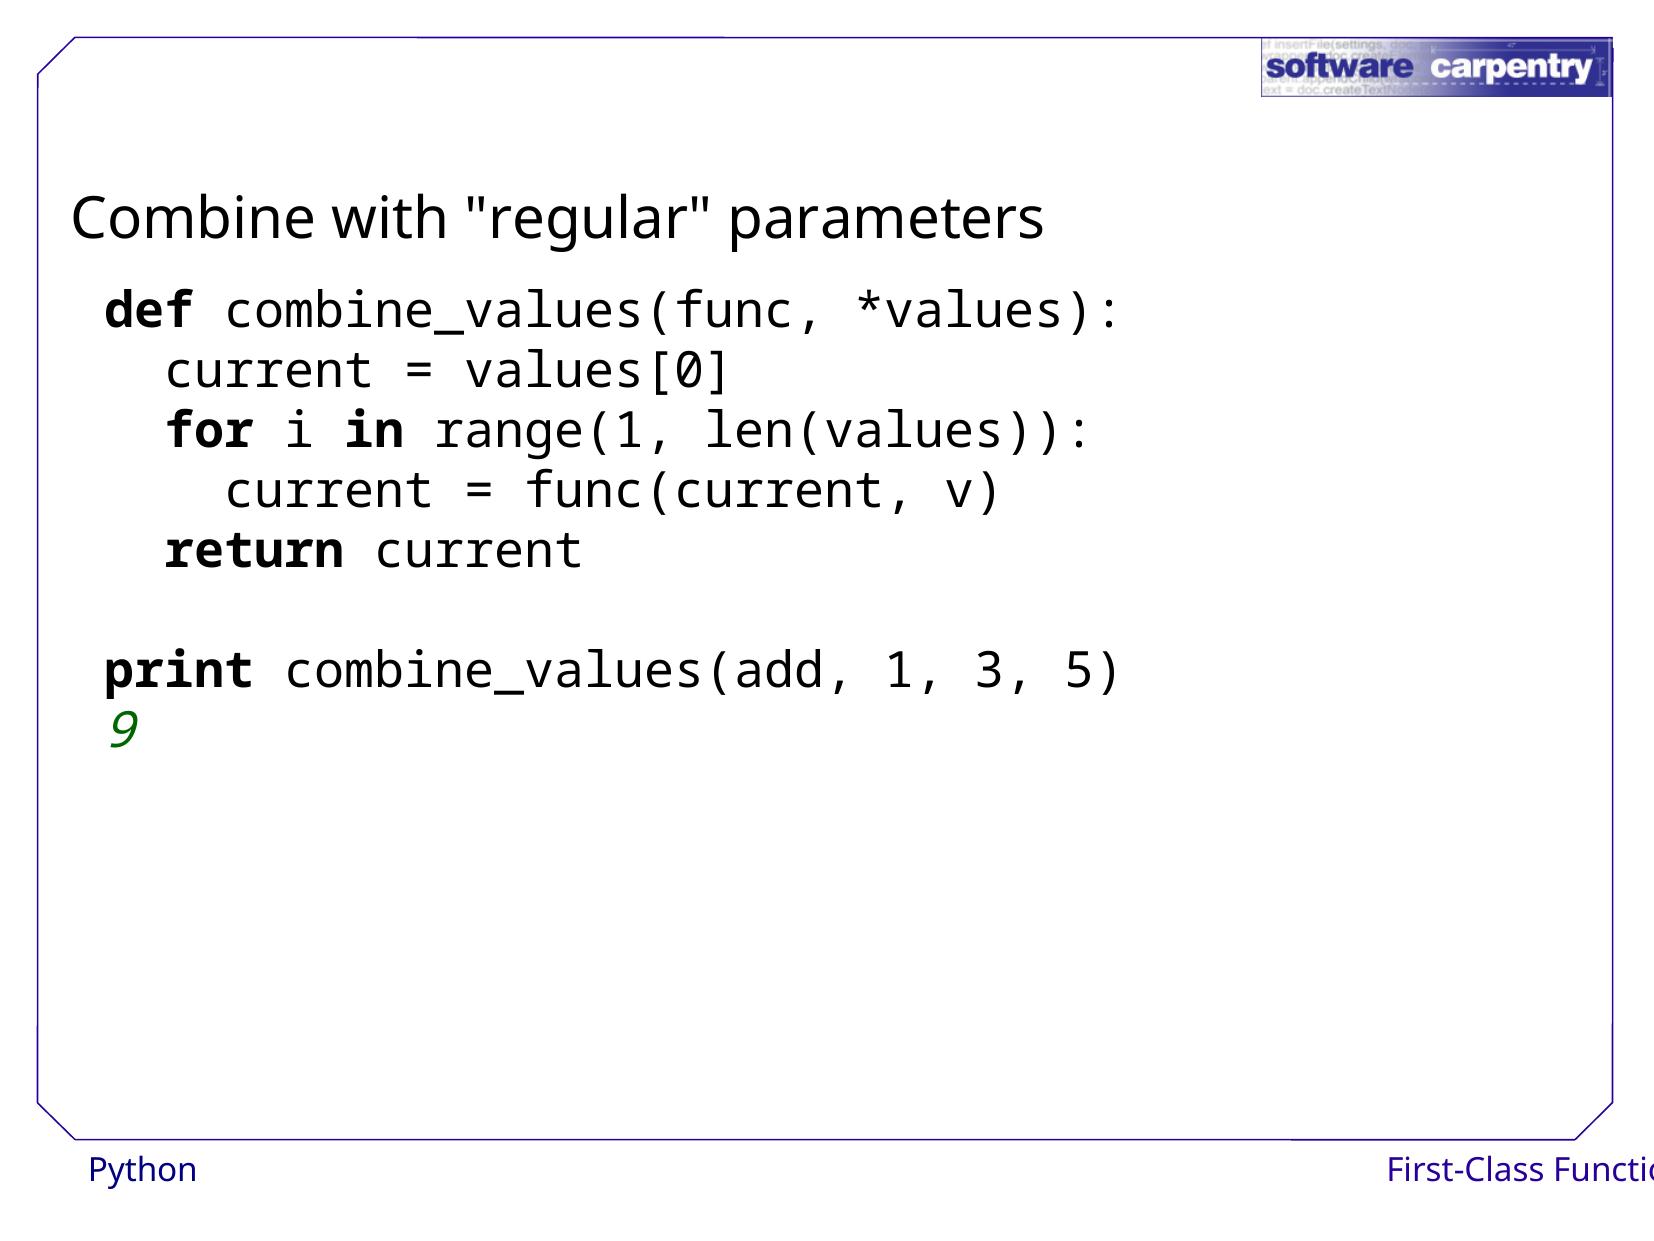

Combine with "regular" parameters
def combine_values(func, *values):
 current = values[0]
 for i in range(1, len(values)):
 current = func(current, v)
 return current
print combine_values(add, 1, 3, 5)
9